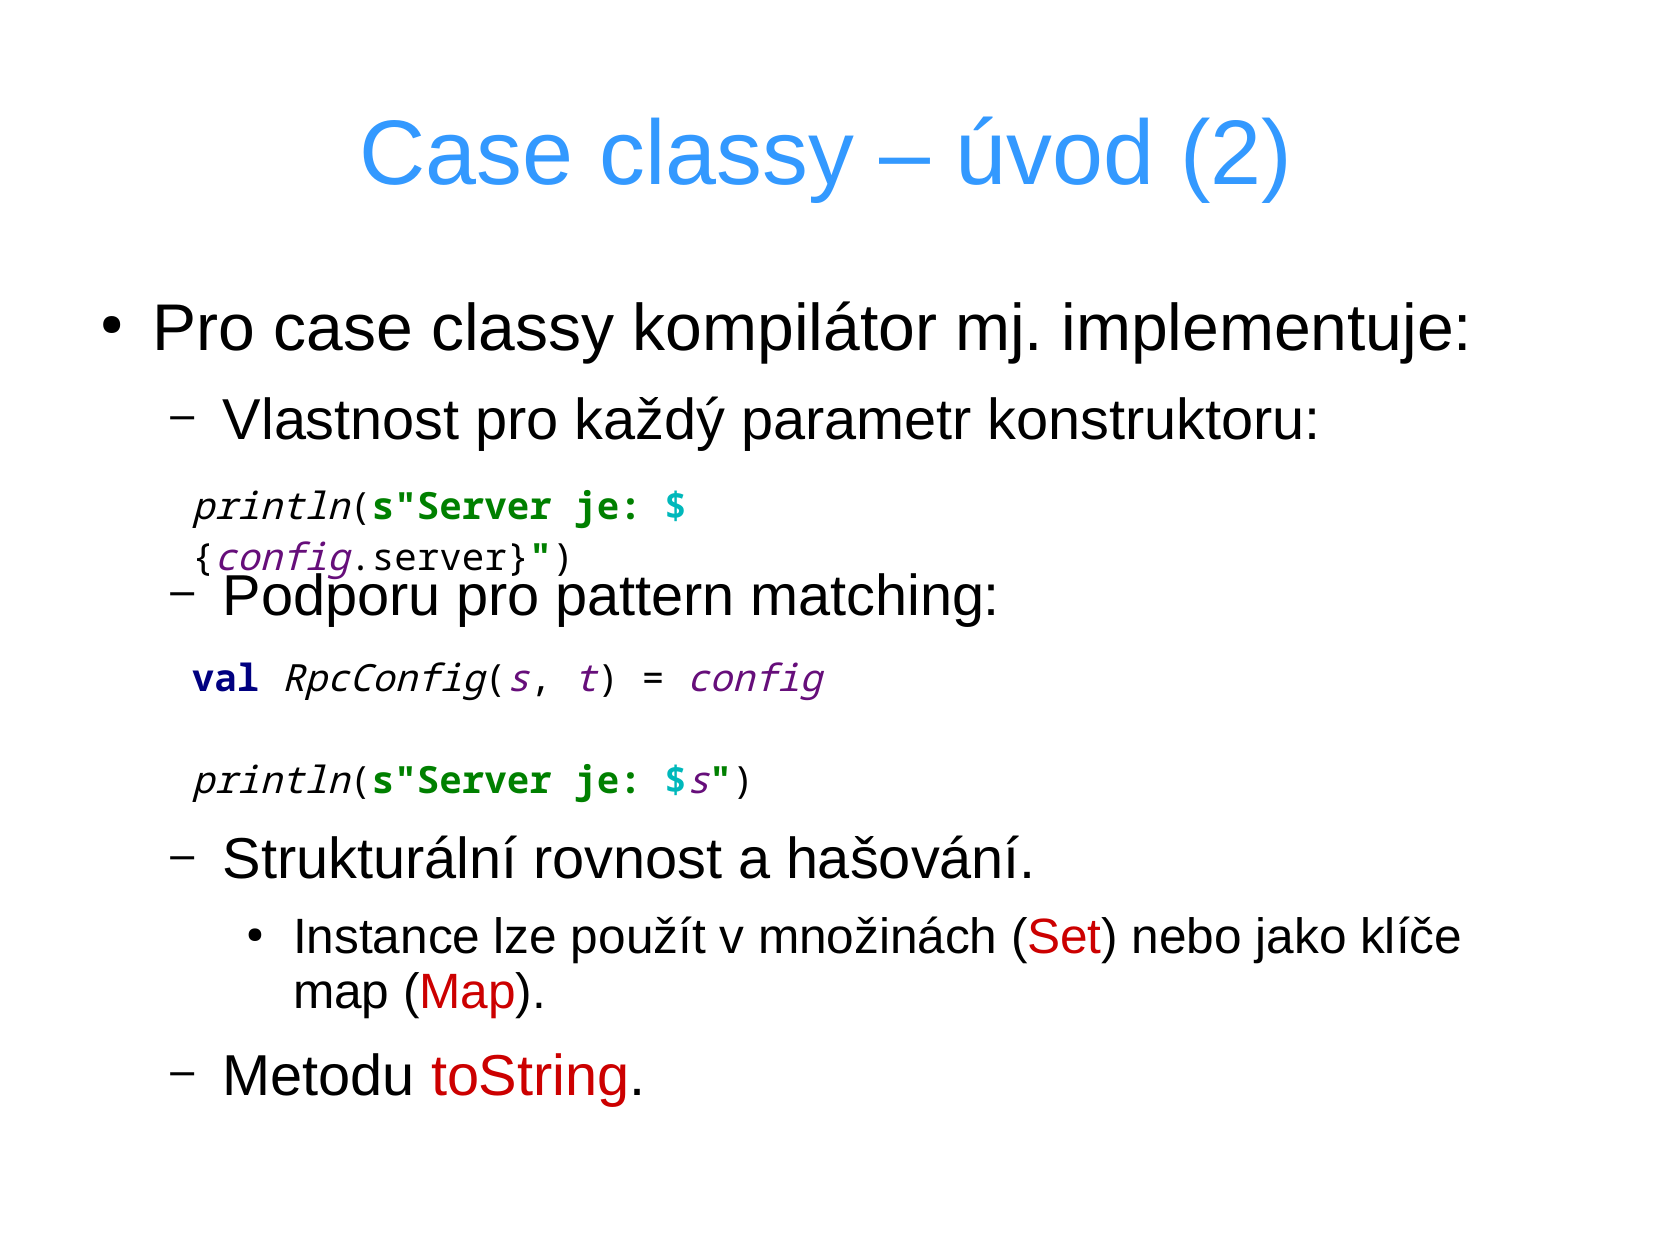

# Case classy – úvod (2)
Pro case classy kompilátor mj. implementuje:
Vlastnost pro každý parametr konstruktoru:
Podporu pro pattern matching:
Strukturální rovnost a hašování.
Instance lze použít v množinách (Set) nebo jako klíče map (Map).
Metodu toString.
println(s"Server je: ${config.server}")
val RpcConfig(s, t) = config
println(s"Server je: $s")